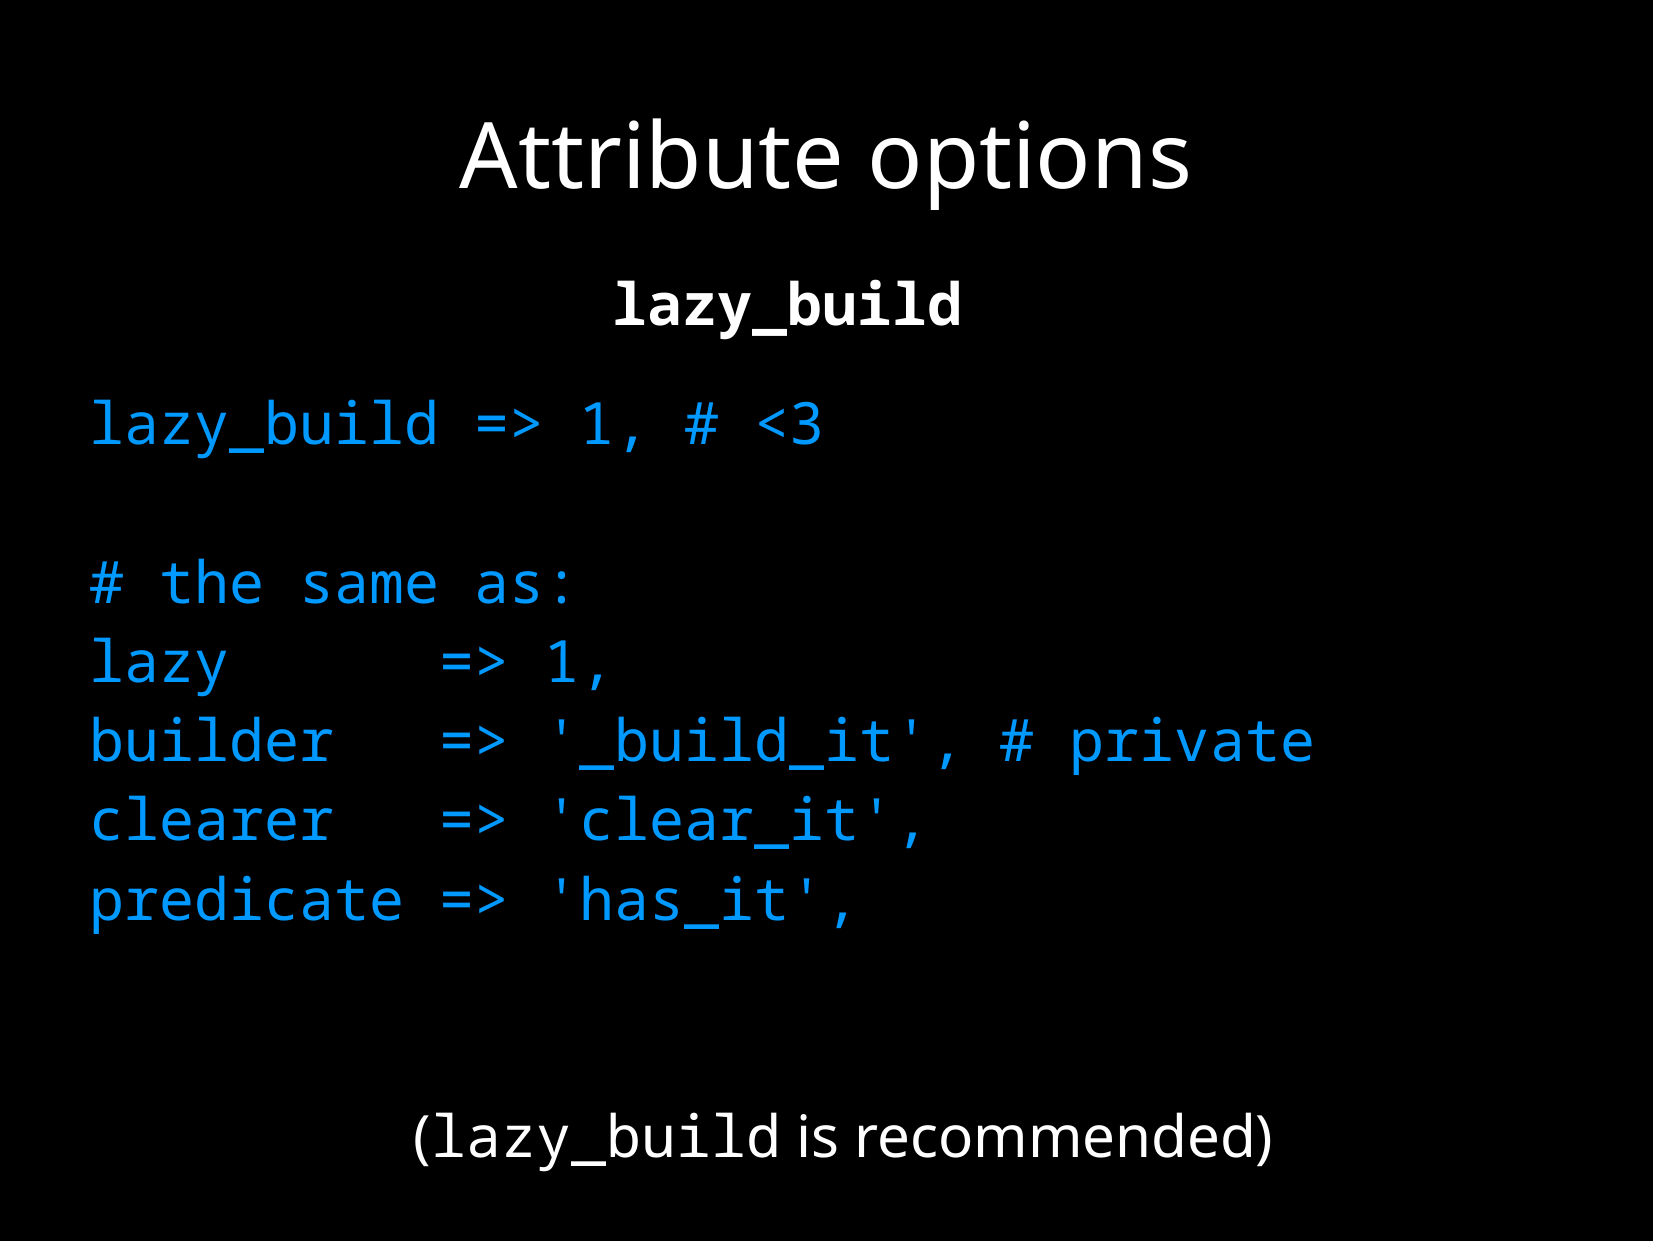

# Attribute options
lazy_build
lazy_build => 1, # <3
# the same as:
lazy => 1,
builder => '_build_it', # private
clearer => 'clear_it',
predicate => 'has_it',
(lazy_build is recommended)